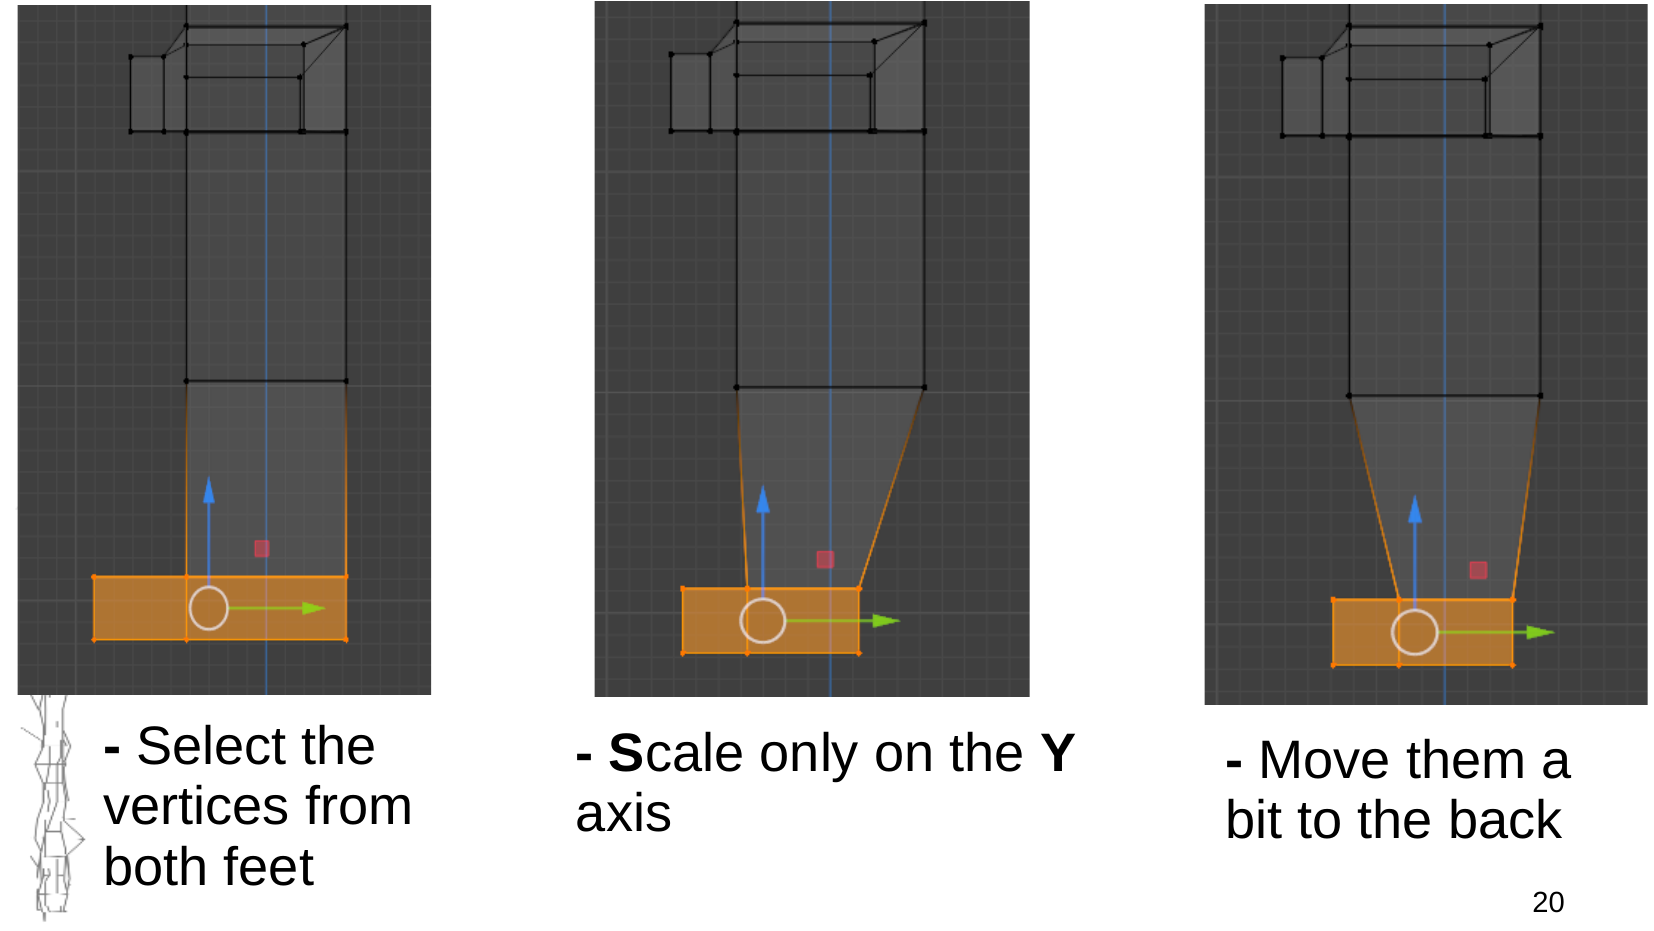

- Select the vertices from both feet
- Scale only on the Y axis
- Move them a bit to the back
20